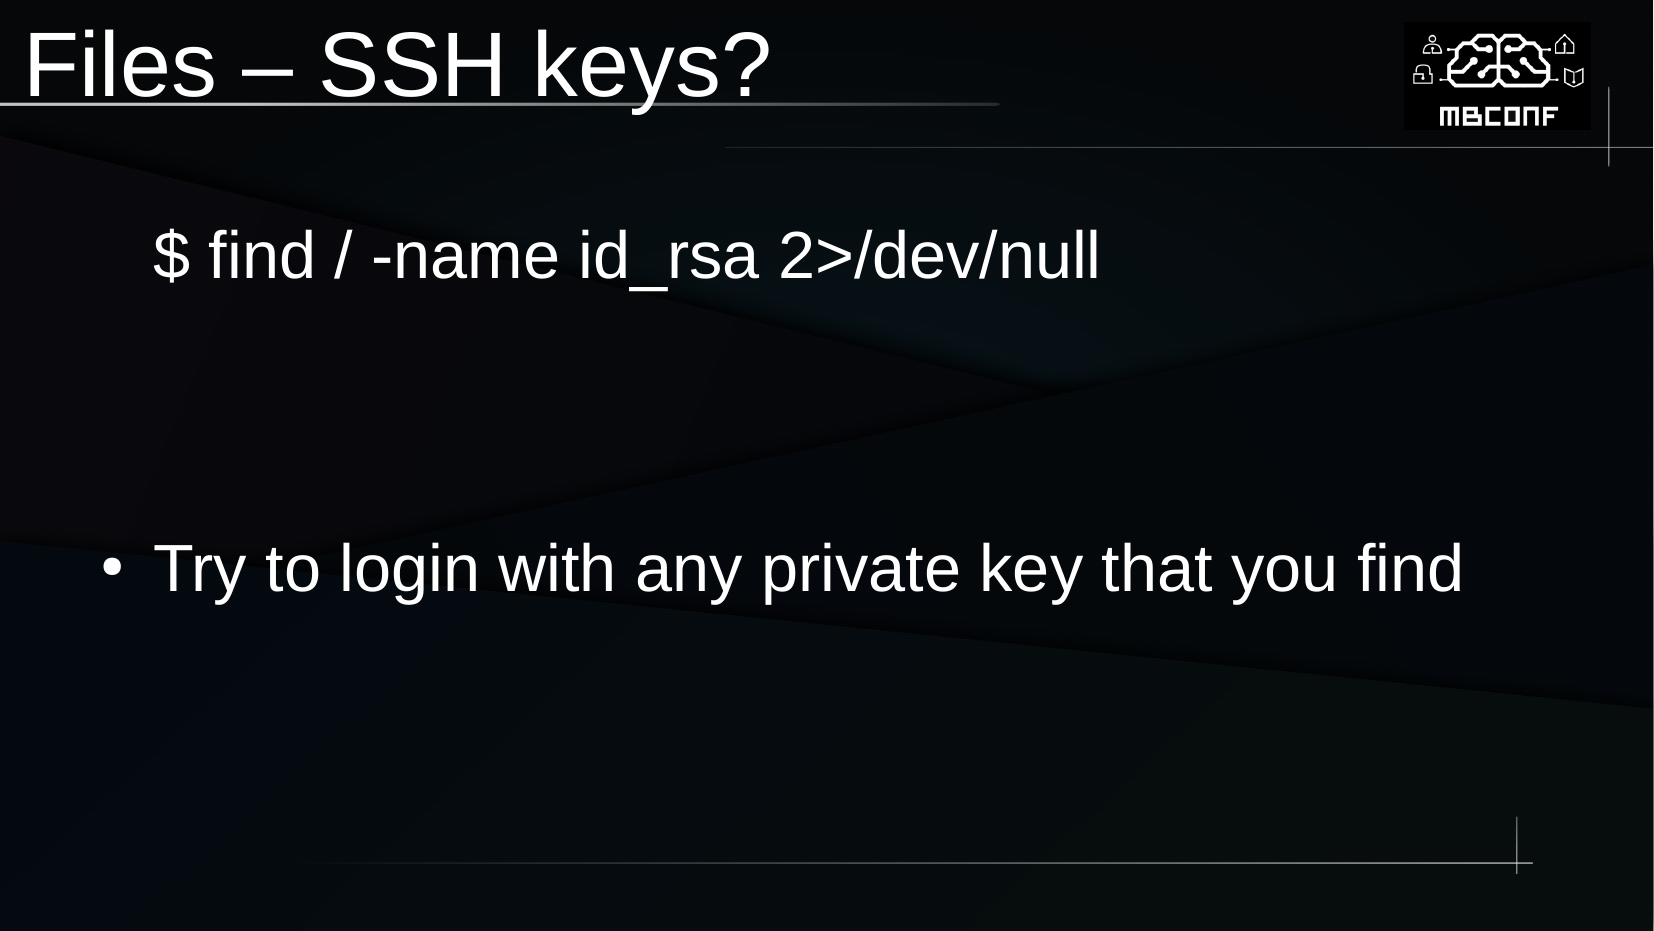

# Files – SSH keys?
$ find / -name id_rsa 2>/dev/null
Try to login with any private key that you find